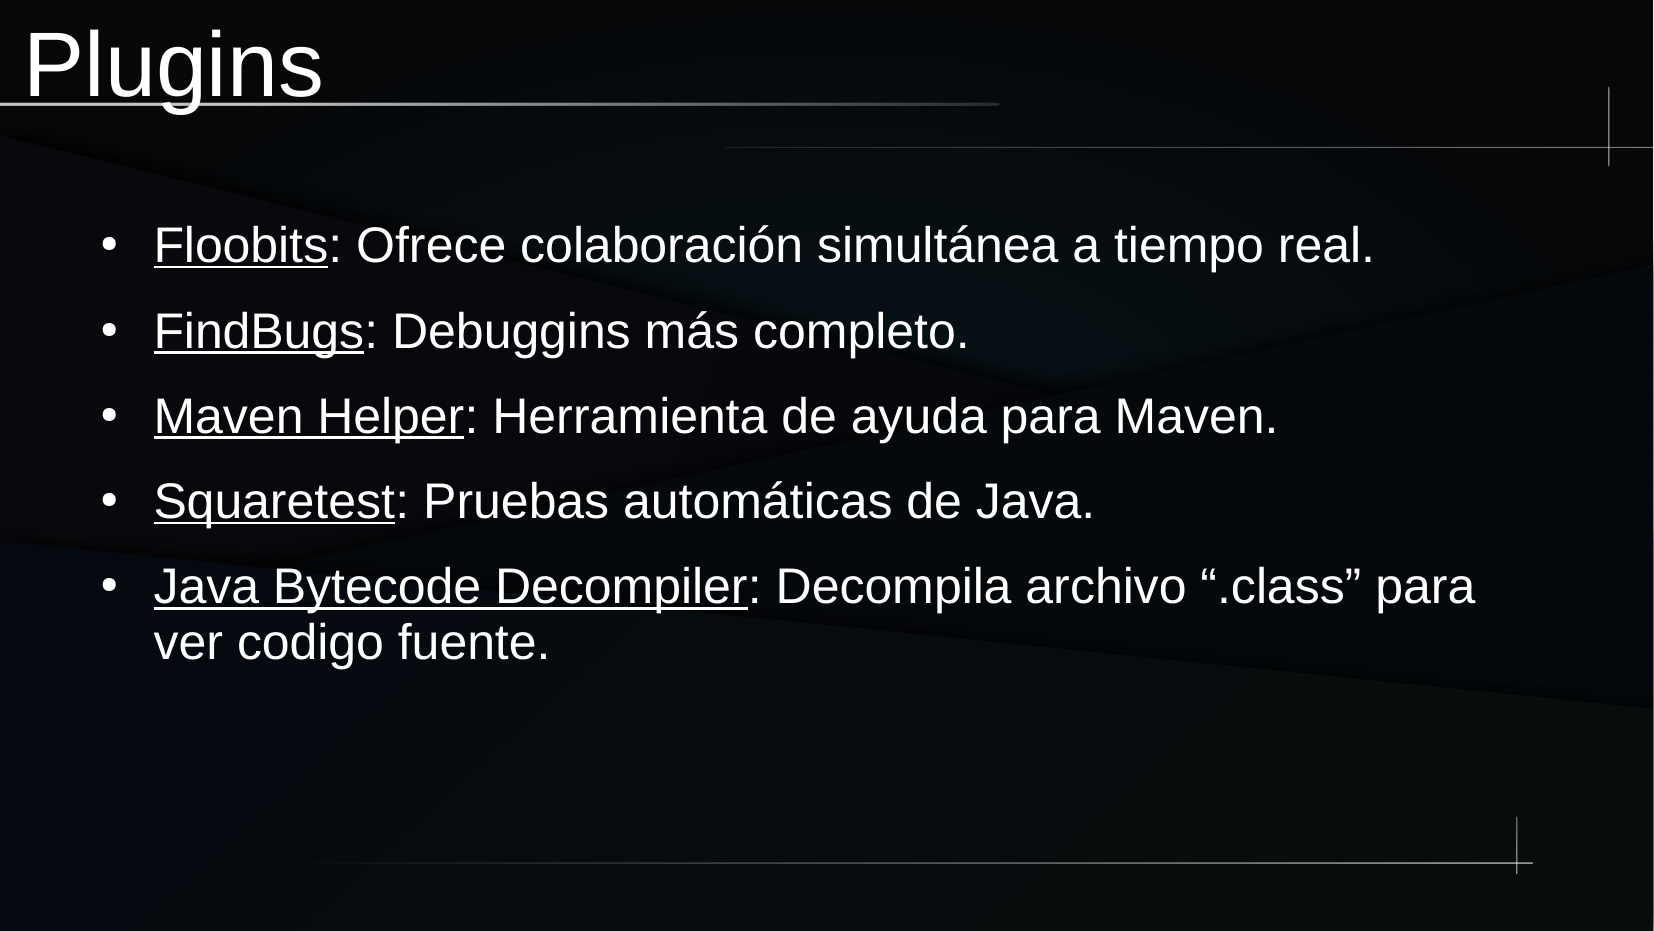

# Plugins
Floobits: Ofrece colaboración simultánea a tiempo real.
FindBugs: Debuggins más completo.
Maven Helper: Herramienta de ayuda para Maven.
Squaretest: Pruebas automáticas de Java.
Java Bytecode Decompiler: Decompila archivo “.class” para ver codigo fuente.